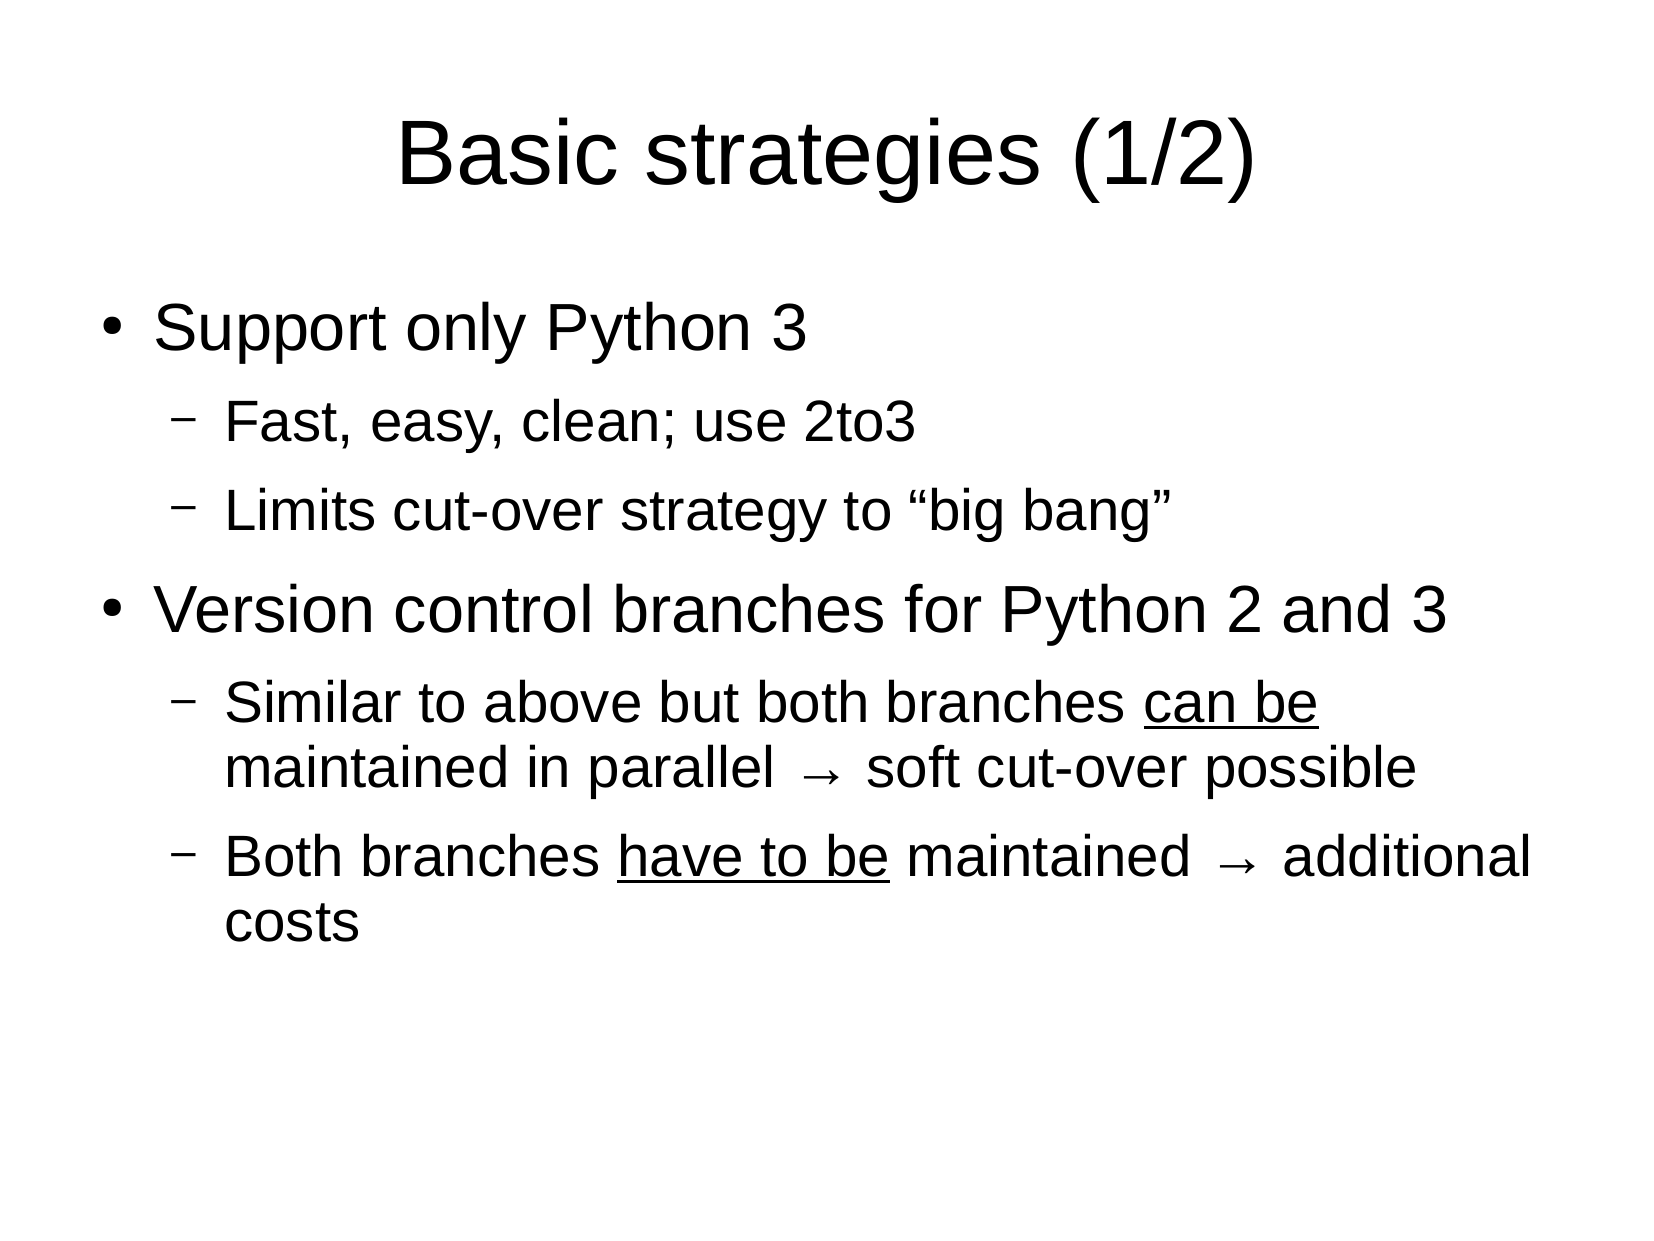

# Basic strategies	(1/2)
Support only Python 3
Fast, easy, clean; use 2to3
Limits cut-over strategy to “big bang”
Version control branches for Python 2 and 3
Similar to above but both branches can be maintained in parallel → soft cut-over possible
Both branches have to be maintained → additional costs